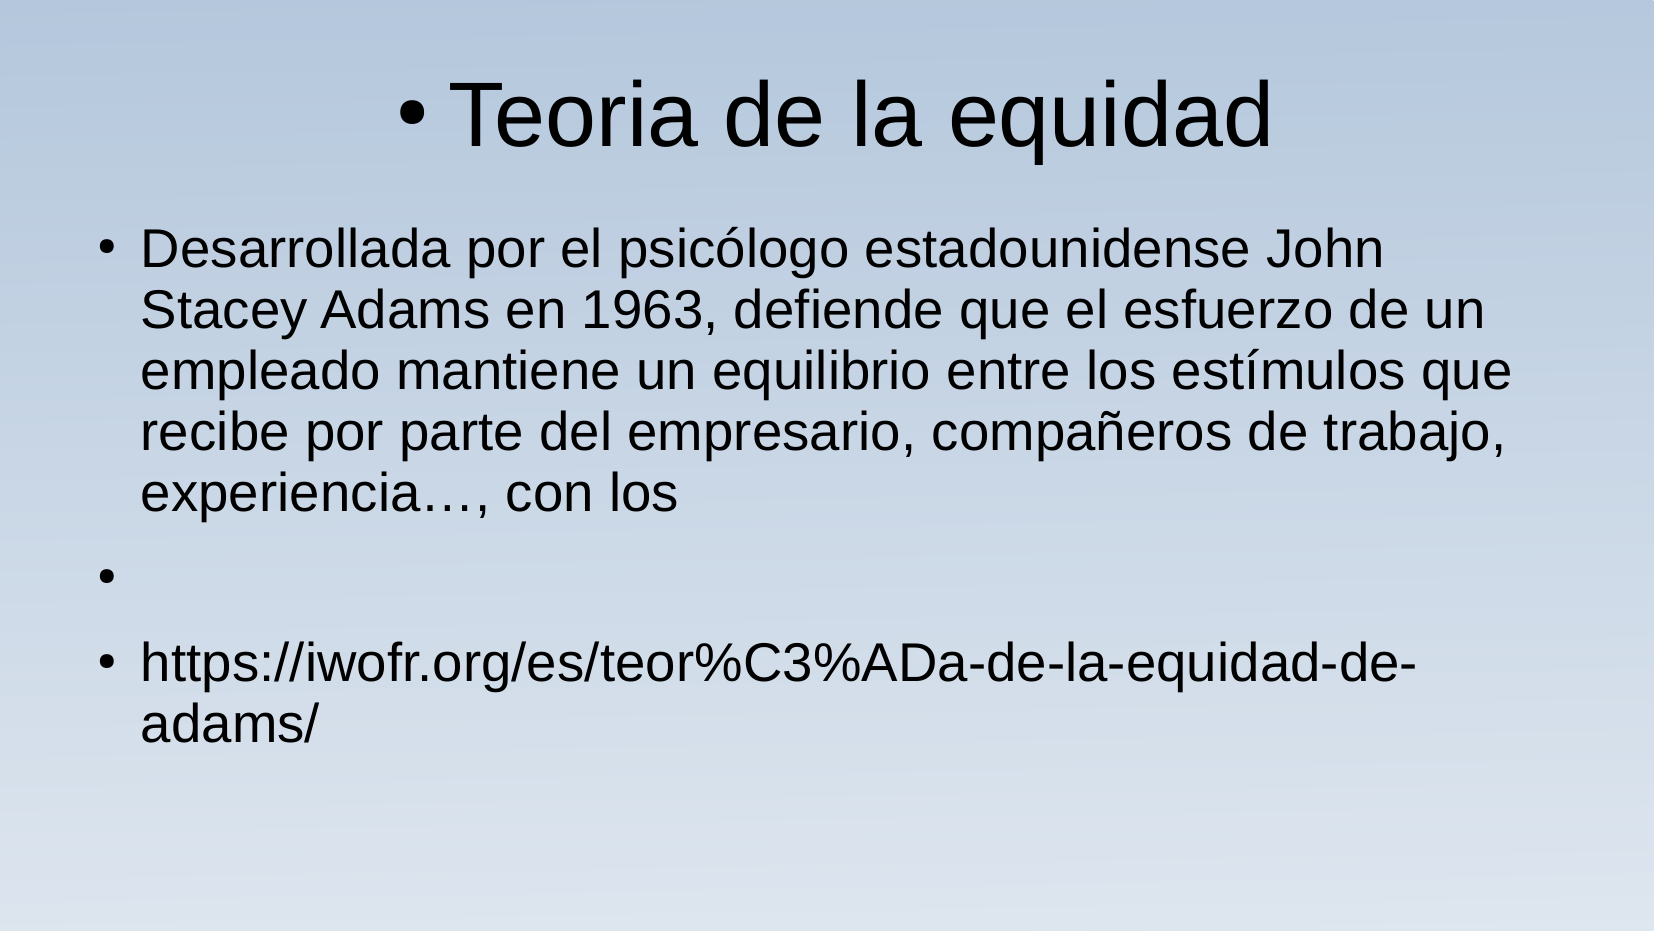

# Teoria de la equidad
Desarrollada por el psicólogo estadounidense John Stacey Adams en 1963, defiende que el esfuerzo de un empleado mantiene un equilibrio entre los estímulos que recibe por parte del empresario, compañeros de trabajo, experiencia…, con los
https://iwofr.org/es/teor%C3%ADa-de-la-equidad-de-adams/